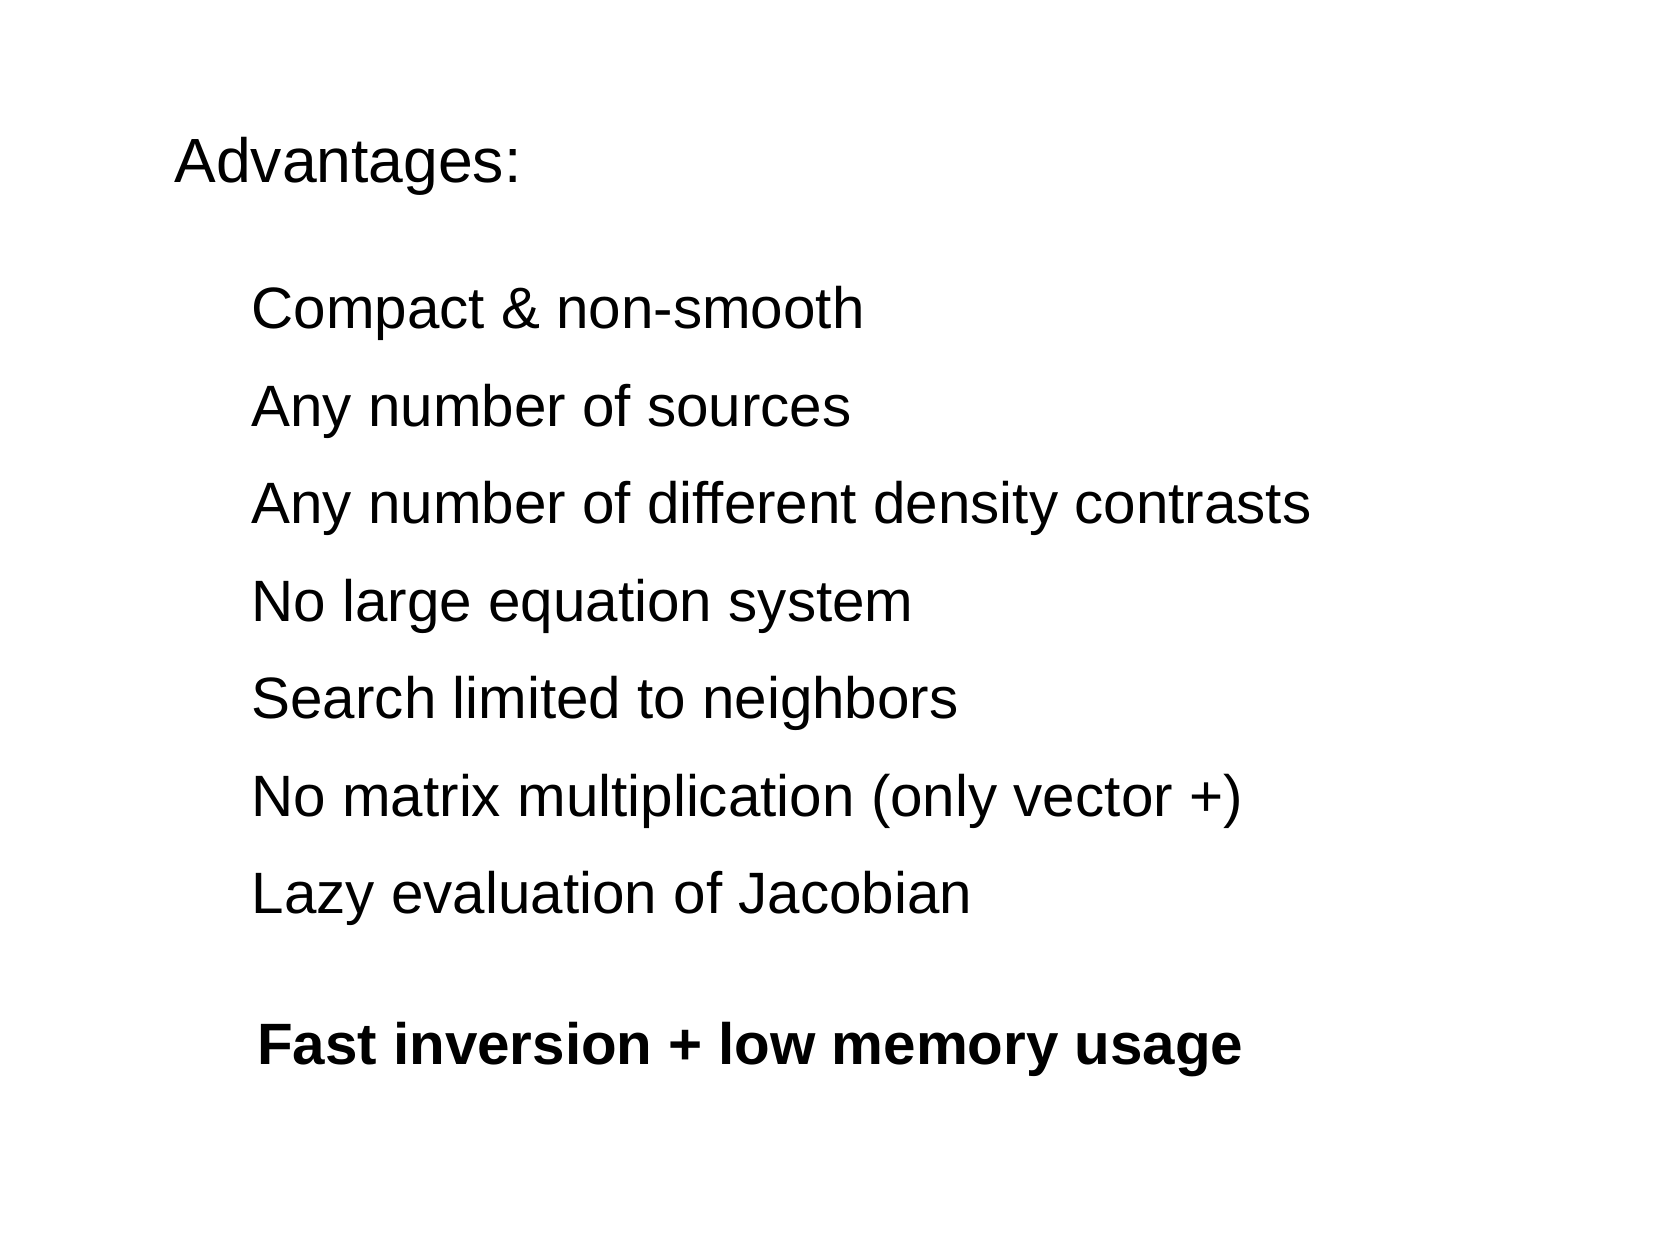

Advantages:
Compact & non-smooth
Any number of sources
Any number of different density contrasts
No large equation system
Search limited to neighbors
No matrix multiplication (only vector +)
Lazy evaluation of Jacobian
Fast inversion + low memory usage